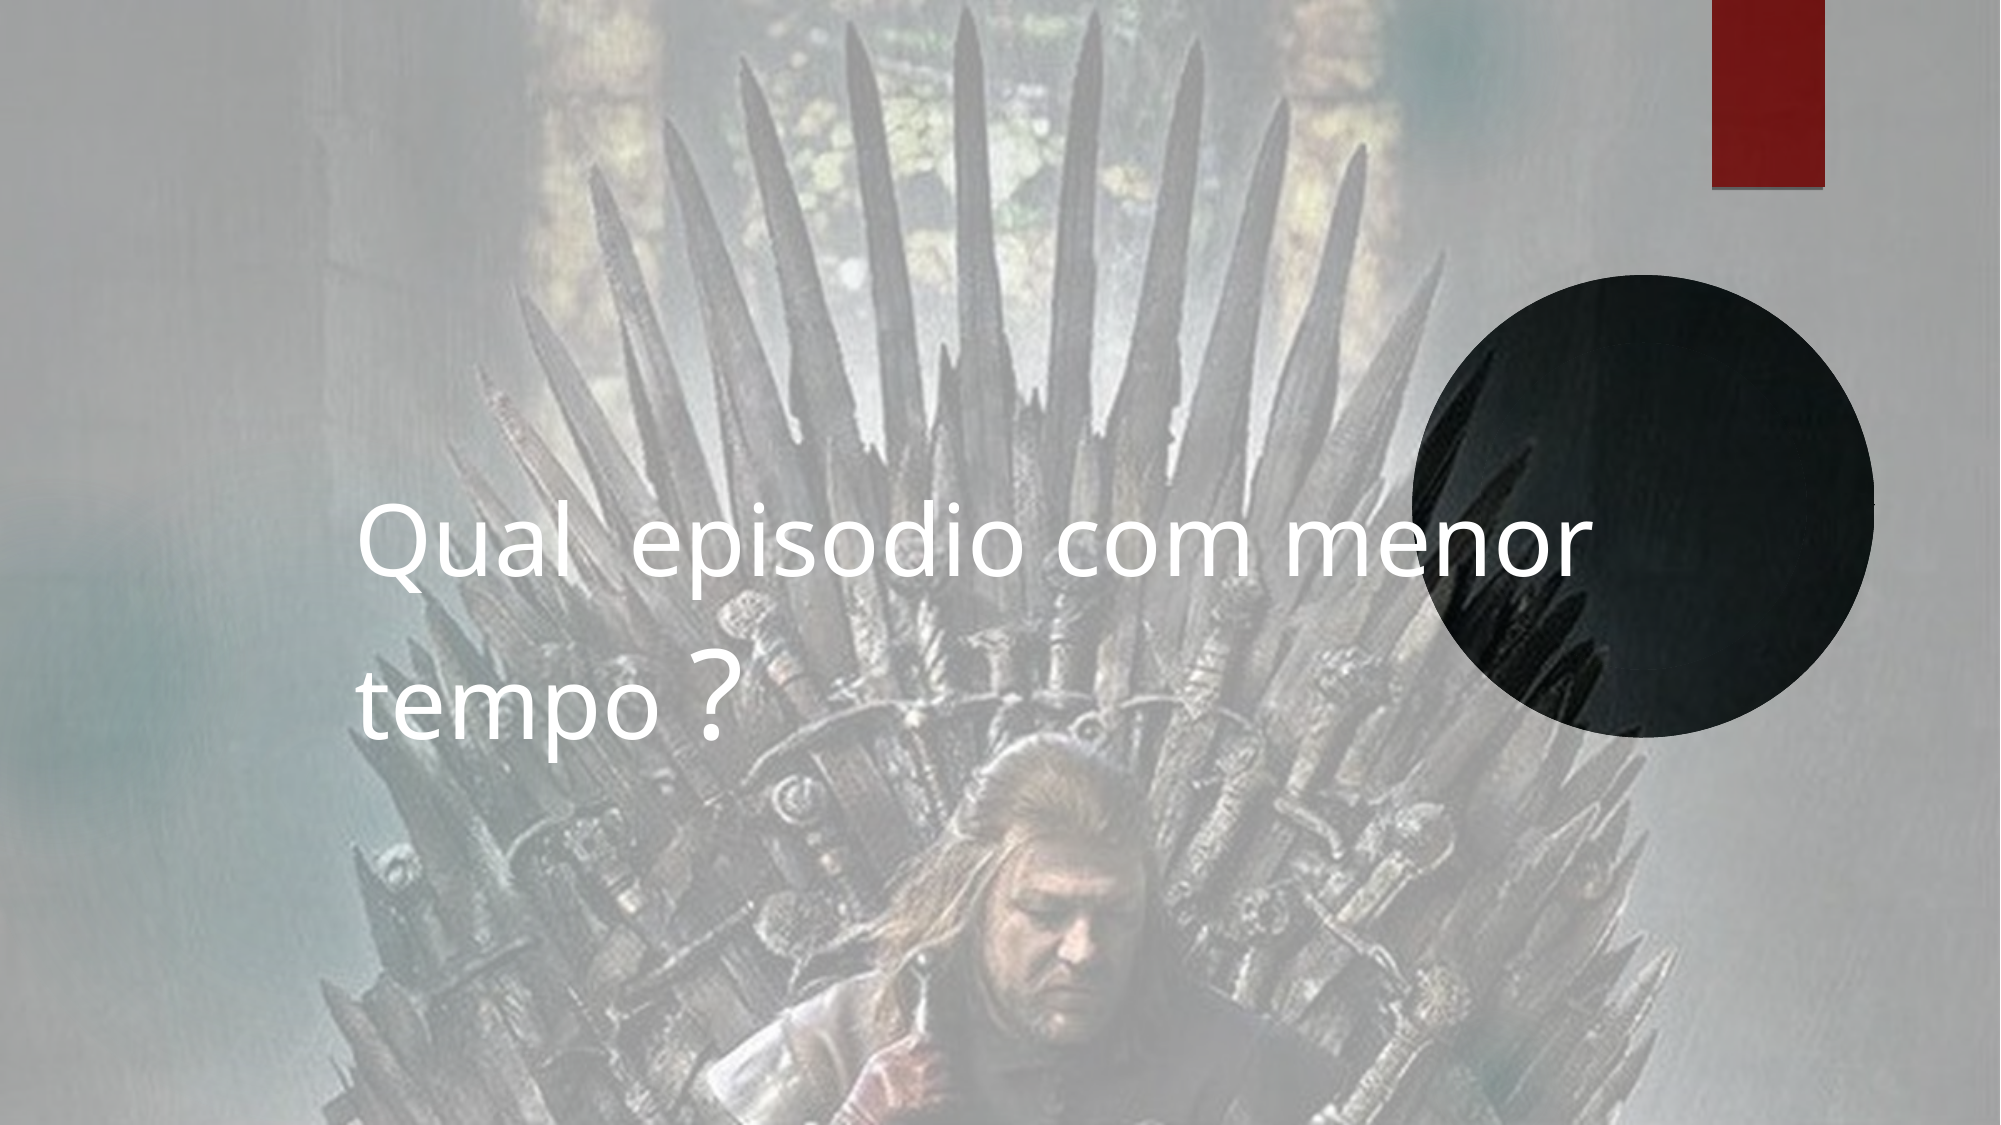

# Qual episodio com menor tempo ?